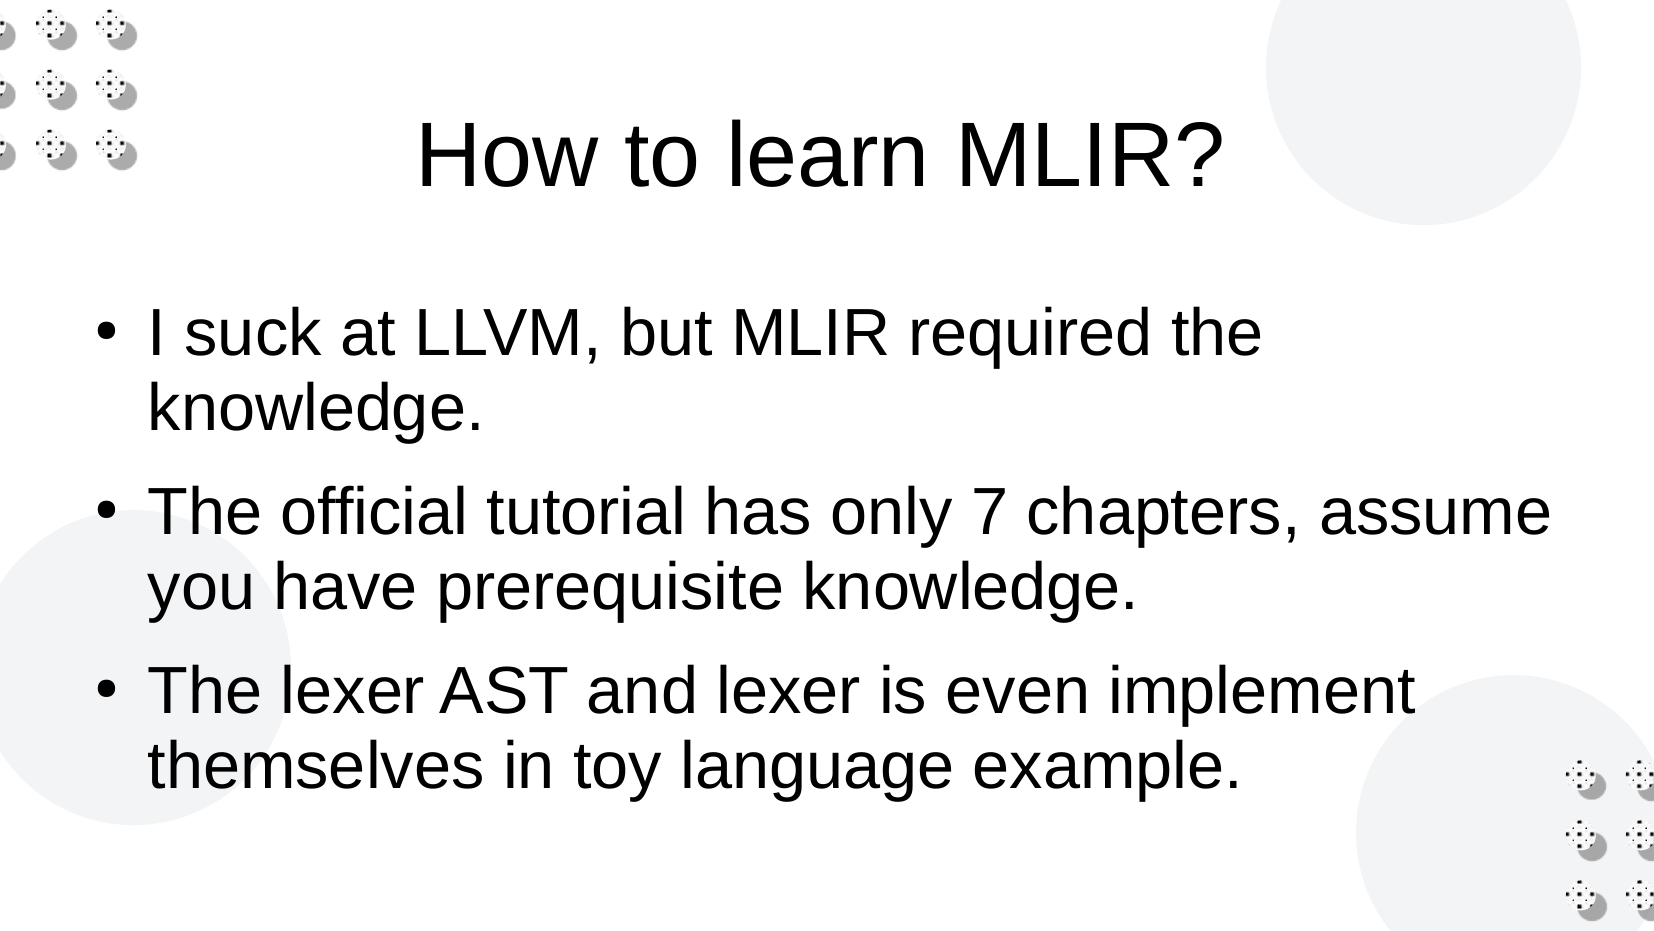

# How to learn MLIR?
I suck at LLVM, but MLIR required the knowledge.
The official tutorial has only 7 chapters, assume you have prerequisite knowledge.
The lexer AST and lexer is even implement themselves in toy language example.